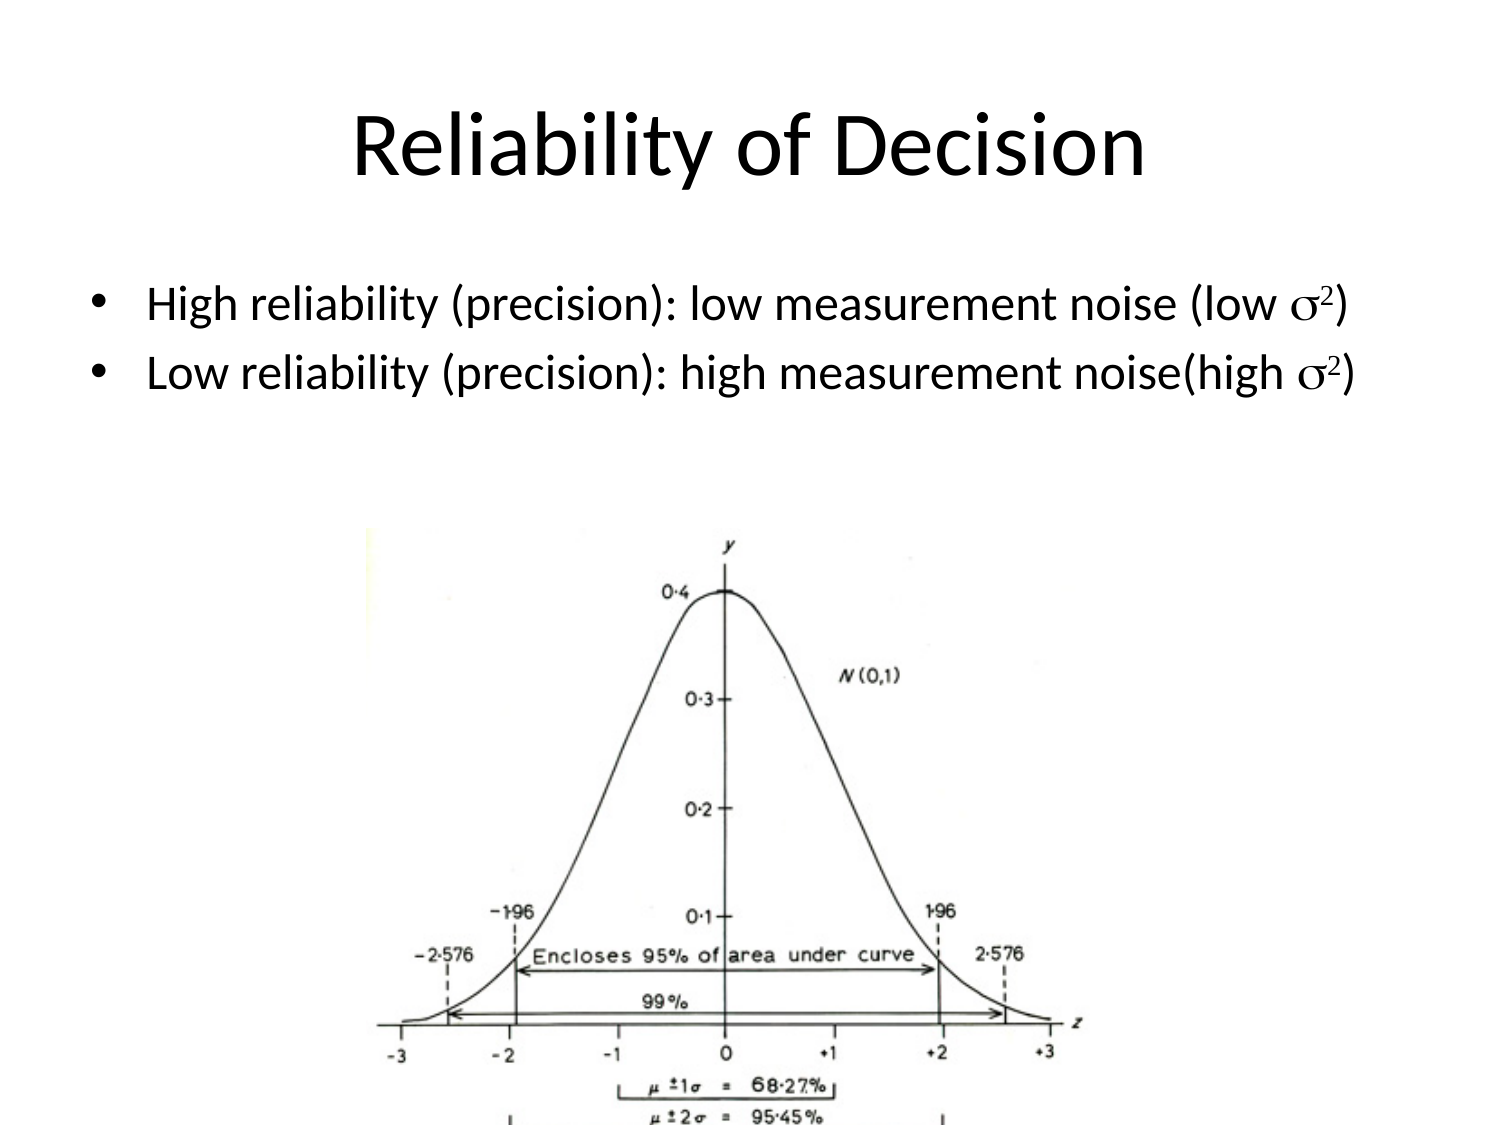

# Reliability of Decision
High reliability (precision): low measurement noise (low s2)
Low reliability (precision): high measurement noise(high s2)